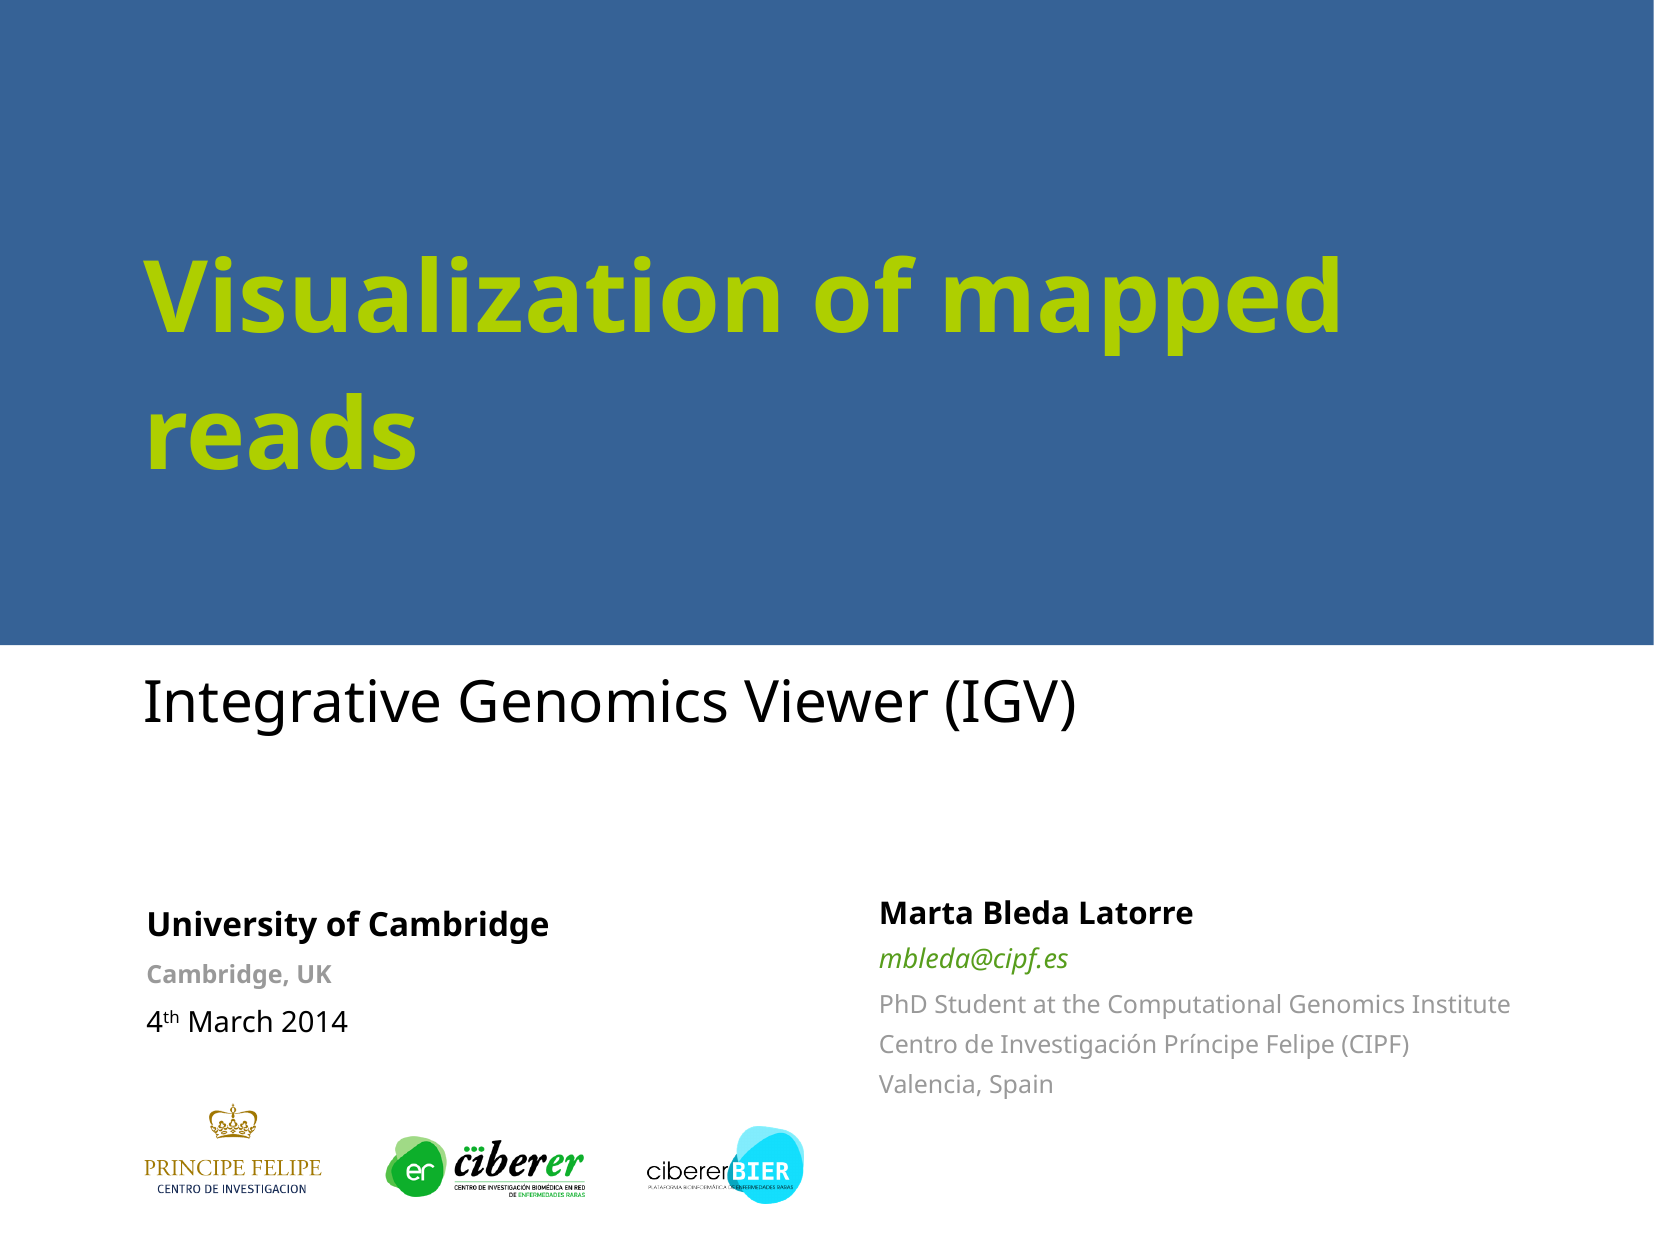

# Visualization of mapped reads
Integrative Genomics Viewer (IGV)
University of Cambridge
Cambridge, UK
4th March 2014